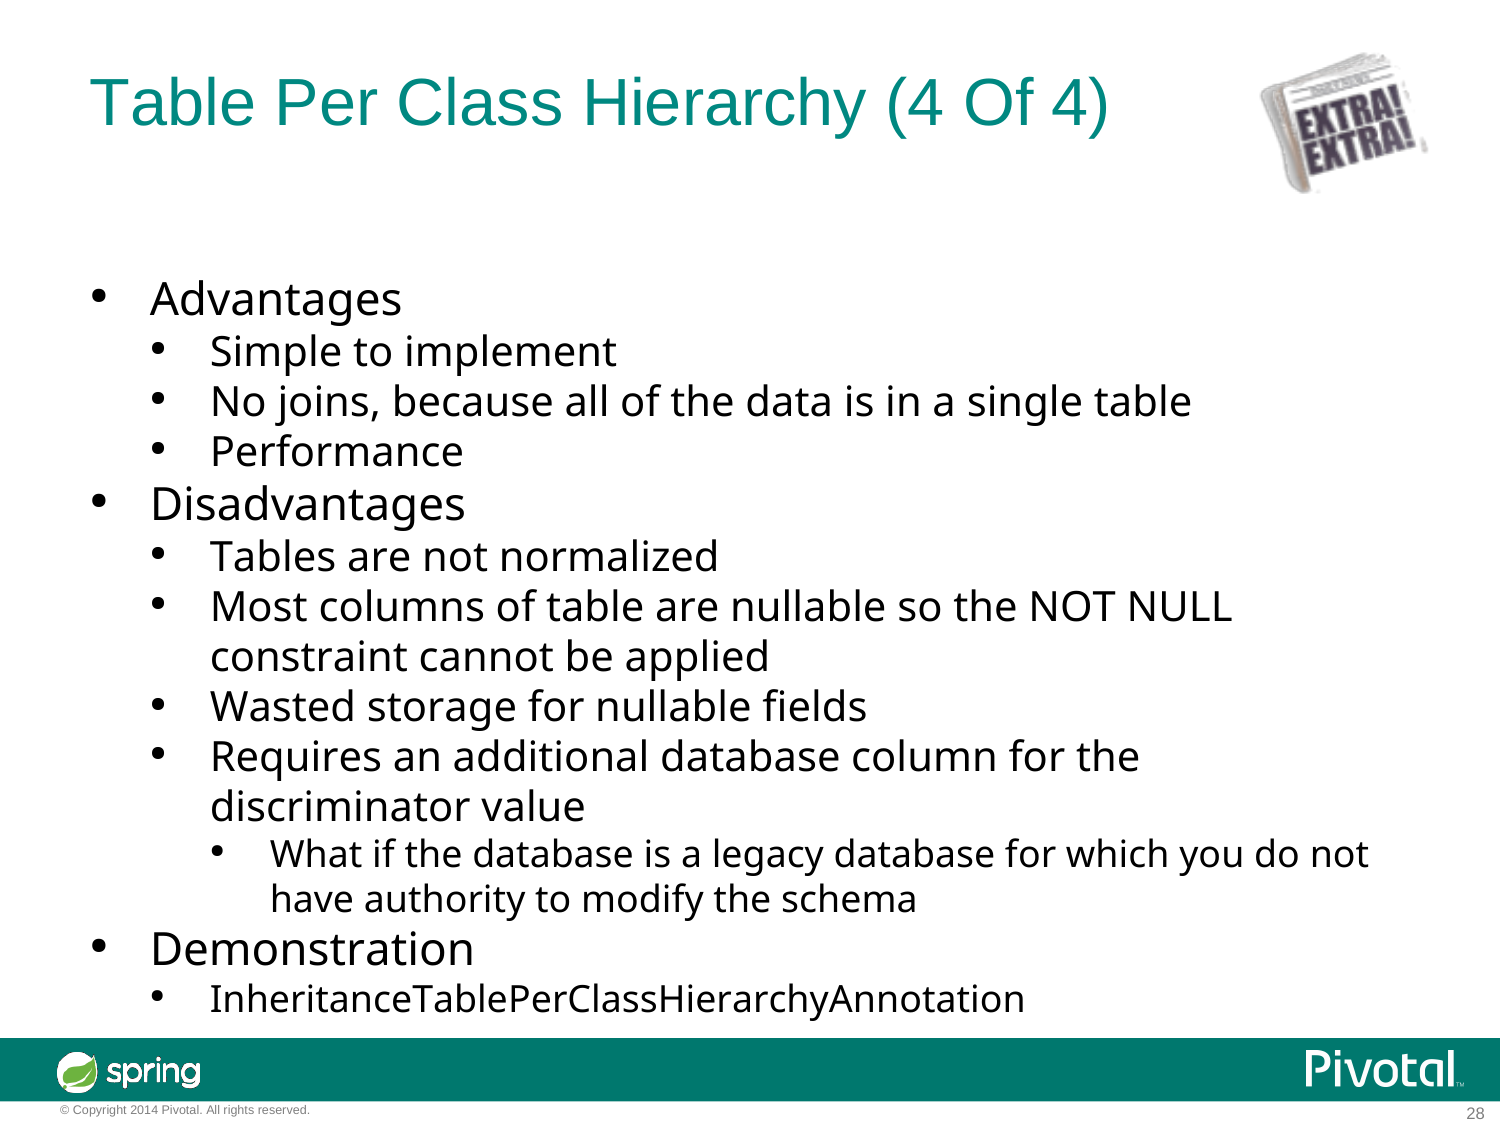

# Table Per Class Hierarchy (4 Of 4)
Advantages
Simple to implement
No joins, because all of the data is in a single table
Performance
Disadvantages
Tables are not normalized
Most columns of table are nullable so the NOT NULL constraint cannot be applied
Wasted storage for nullable fields
Requires an additional database column for the discriminator value
What if the database is a legacy database for which you do not have authority to modify the schema
Demonstration
InheritanceTablePerClassHierarchyAnnotation